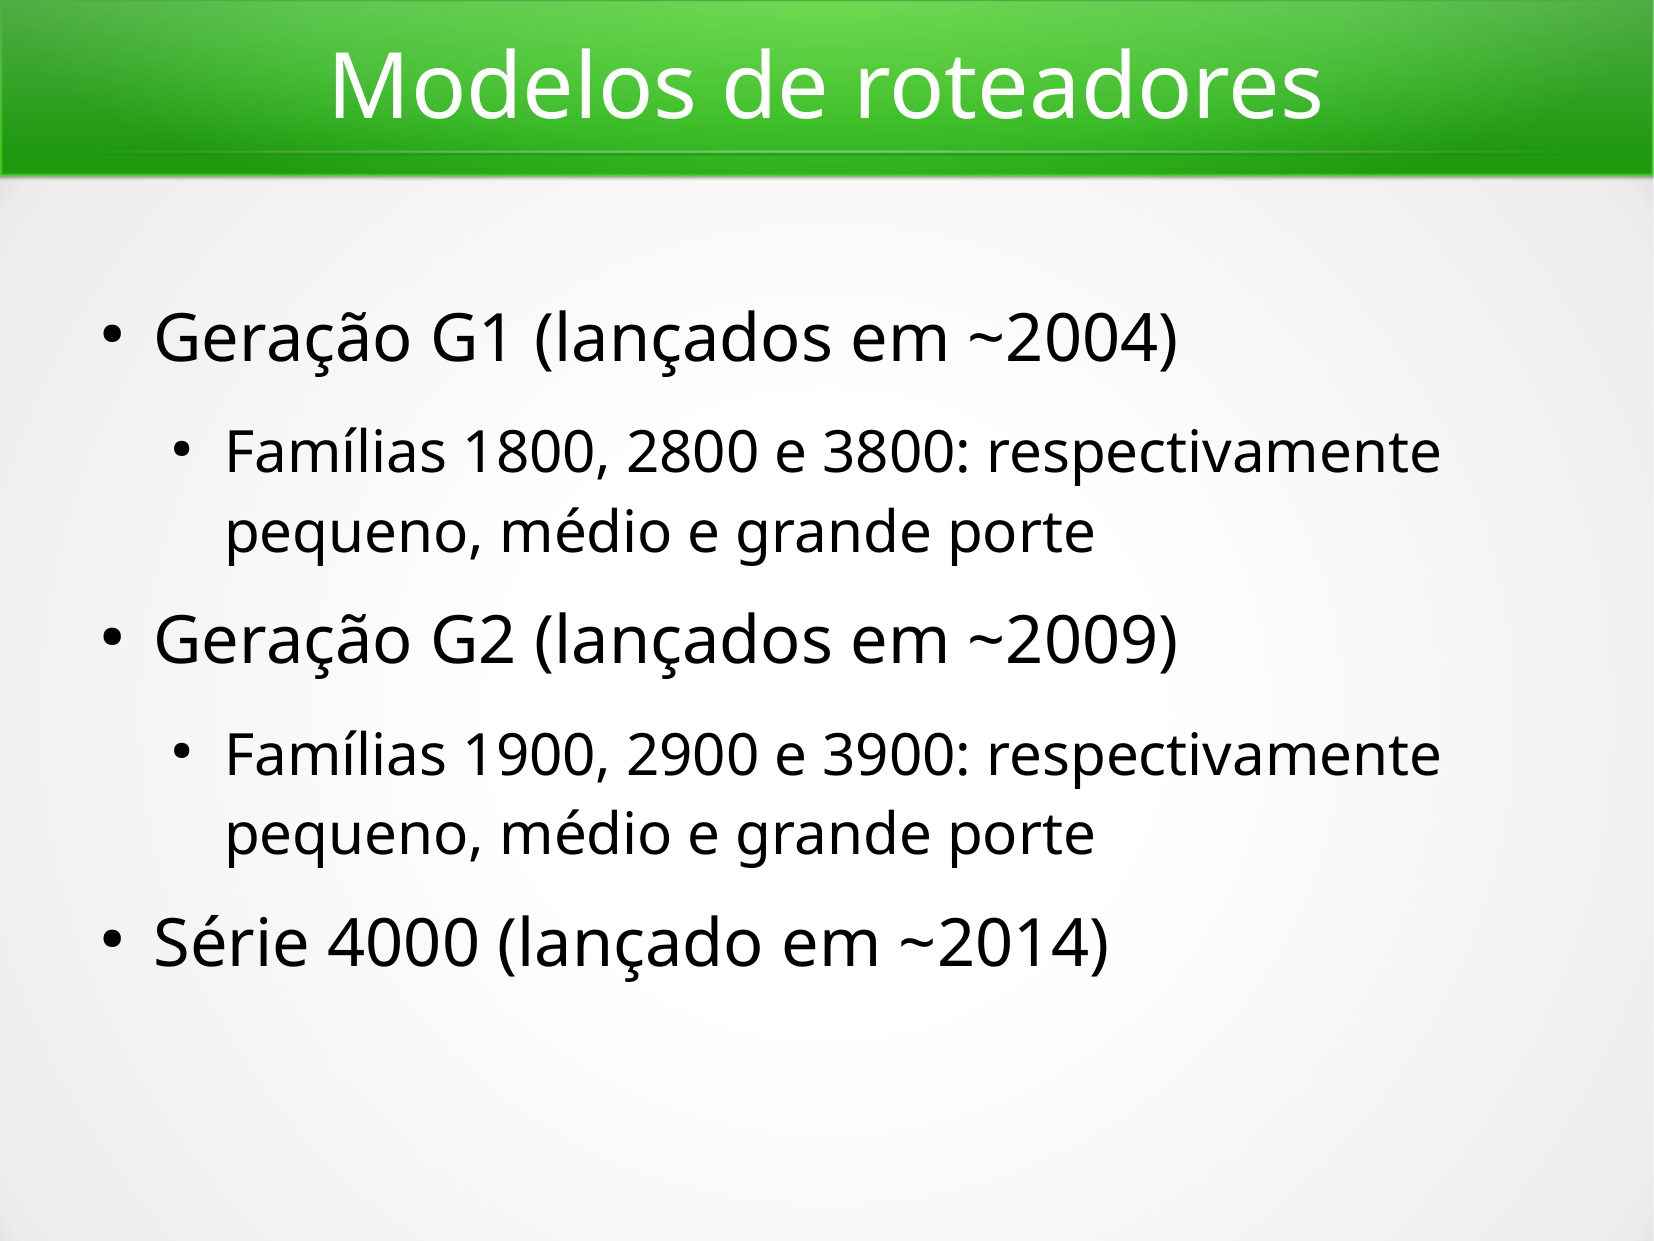

# Modelos de roteadores
Geração G1 (lançados em ~2004)
Famílias 1800, 2800 e 3800: respectivamente pequeno, médio e grande porte
Geração G2 (lançados em ~2009)
Famílias 1900, 2900 e 3900: respectivamente pequeno, médio e grande porte
Série 4000 (lançado em ~2014)